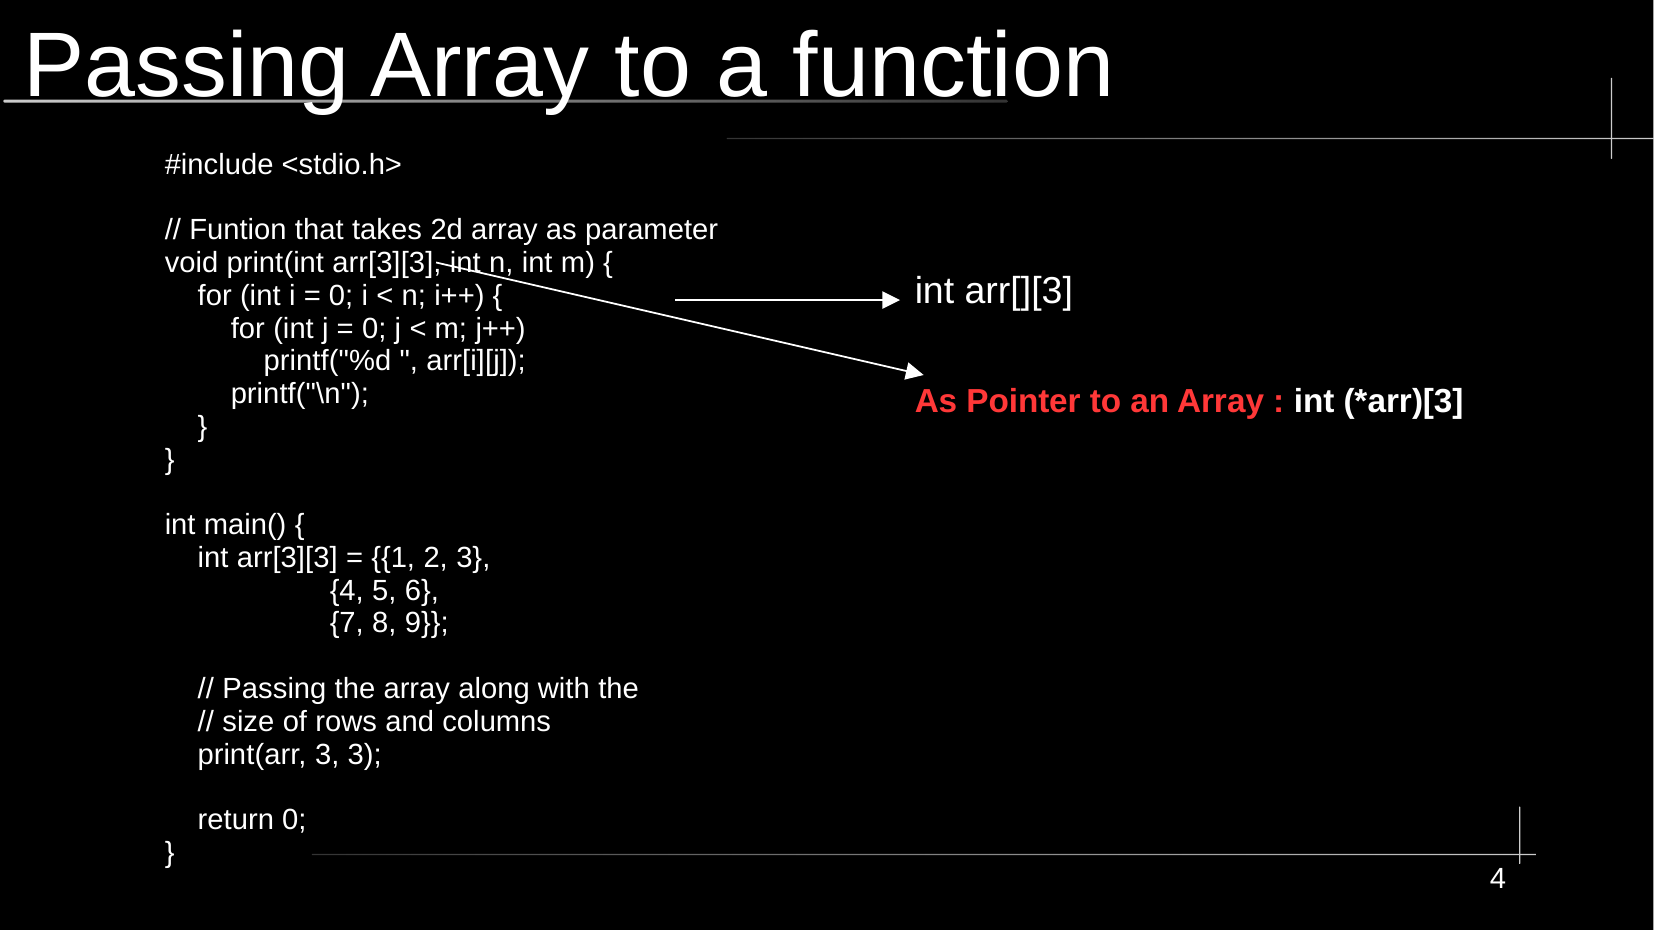

# Passing Array to a function
#include <stdio.h>
// Funtion that takes 2d array as parameter
void print(int arr[3][3], int n, int m) {
 for (int i = 0; i < n; i++) {
 for (int j = 0; j < m; j++)
 printf("%d ", arr[i][j]);
 printf("\n");
 }
}
int main() {
 int arr[3][3] = {{1, 2, 3},
 {4, 5, 6},
 {7, 8, 9}};
 // Passing the array along with the
 // size of rows and columns
 print(arr, 3, 3);
 return 0;
}
int arr[][3]
As Pointer to an Array : int (*arr)[3]
4